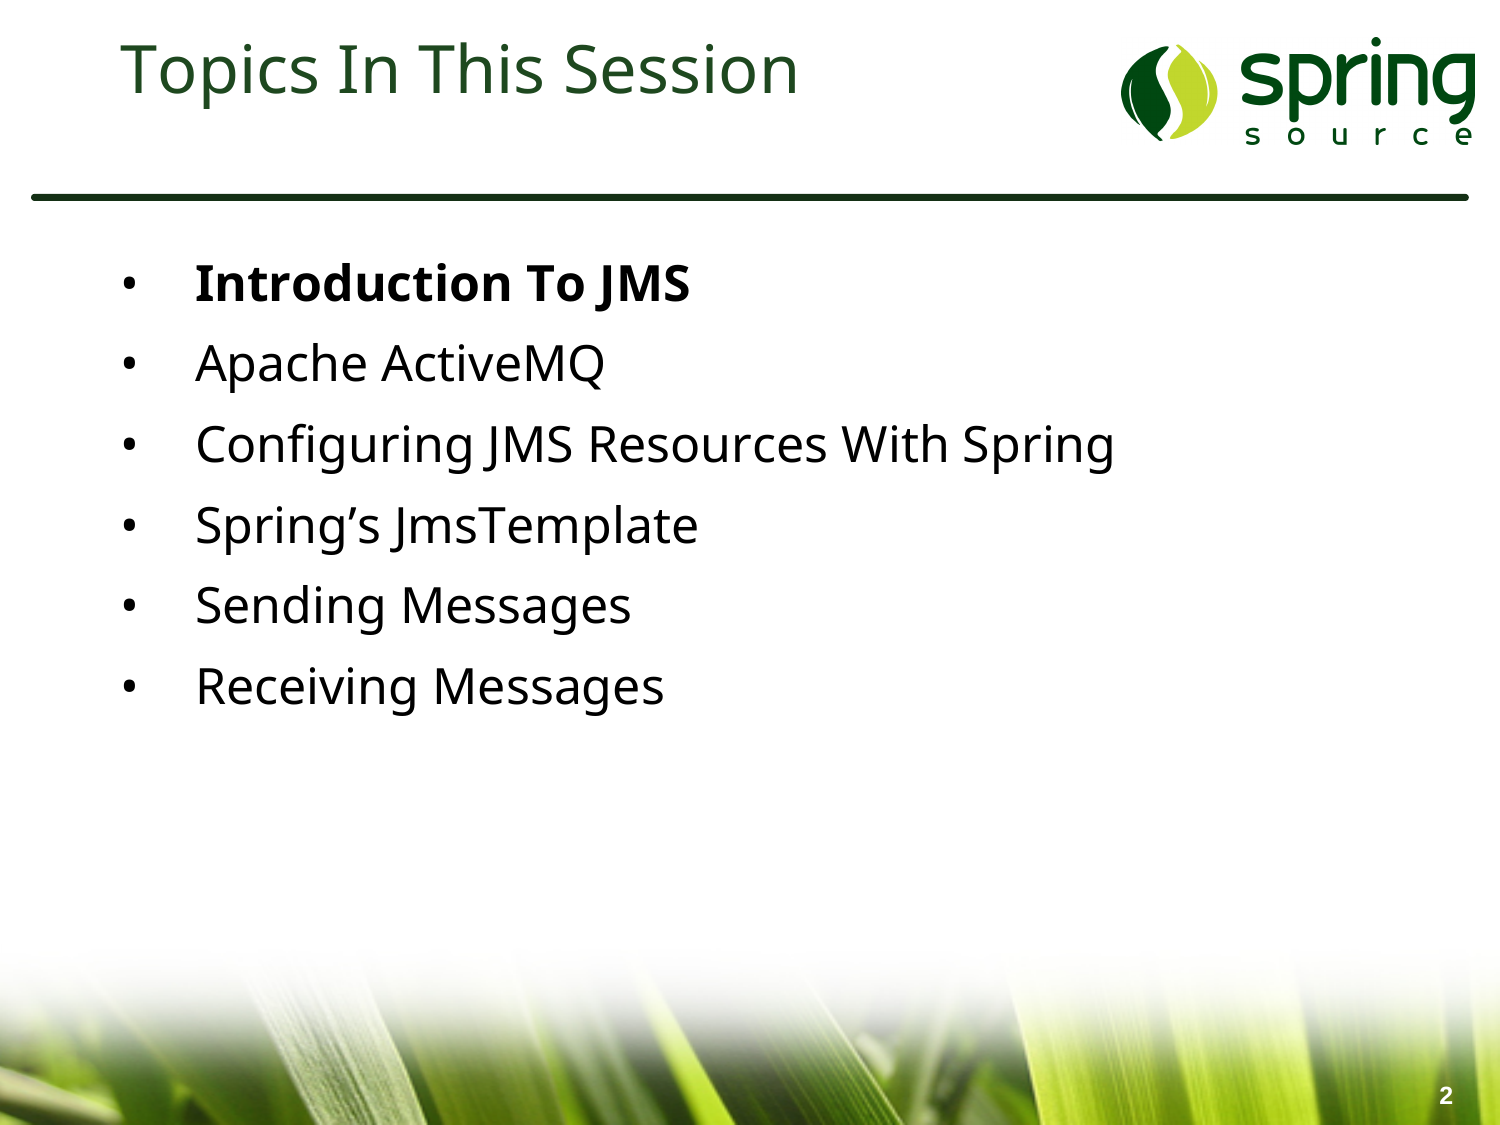

Topics In This Session
# Introduction To JMS
Apache ActiveMQ
Configuring JMS Resources With Spring
Spring’s JmsTemplate
Sending Messages
Receiving Messages